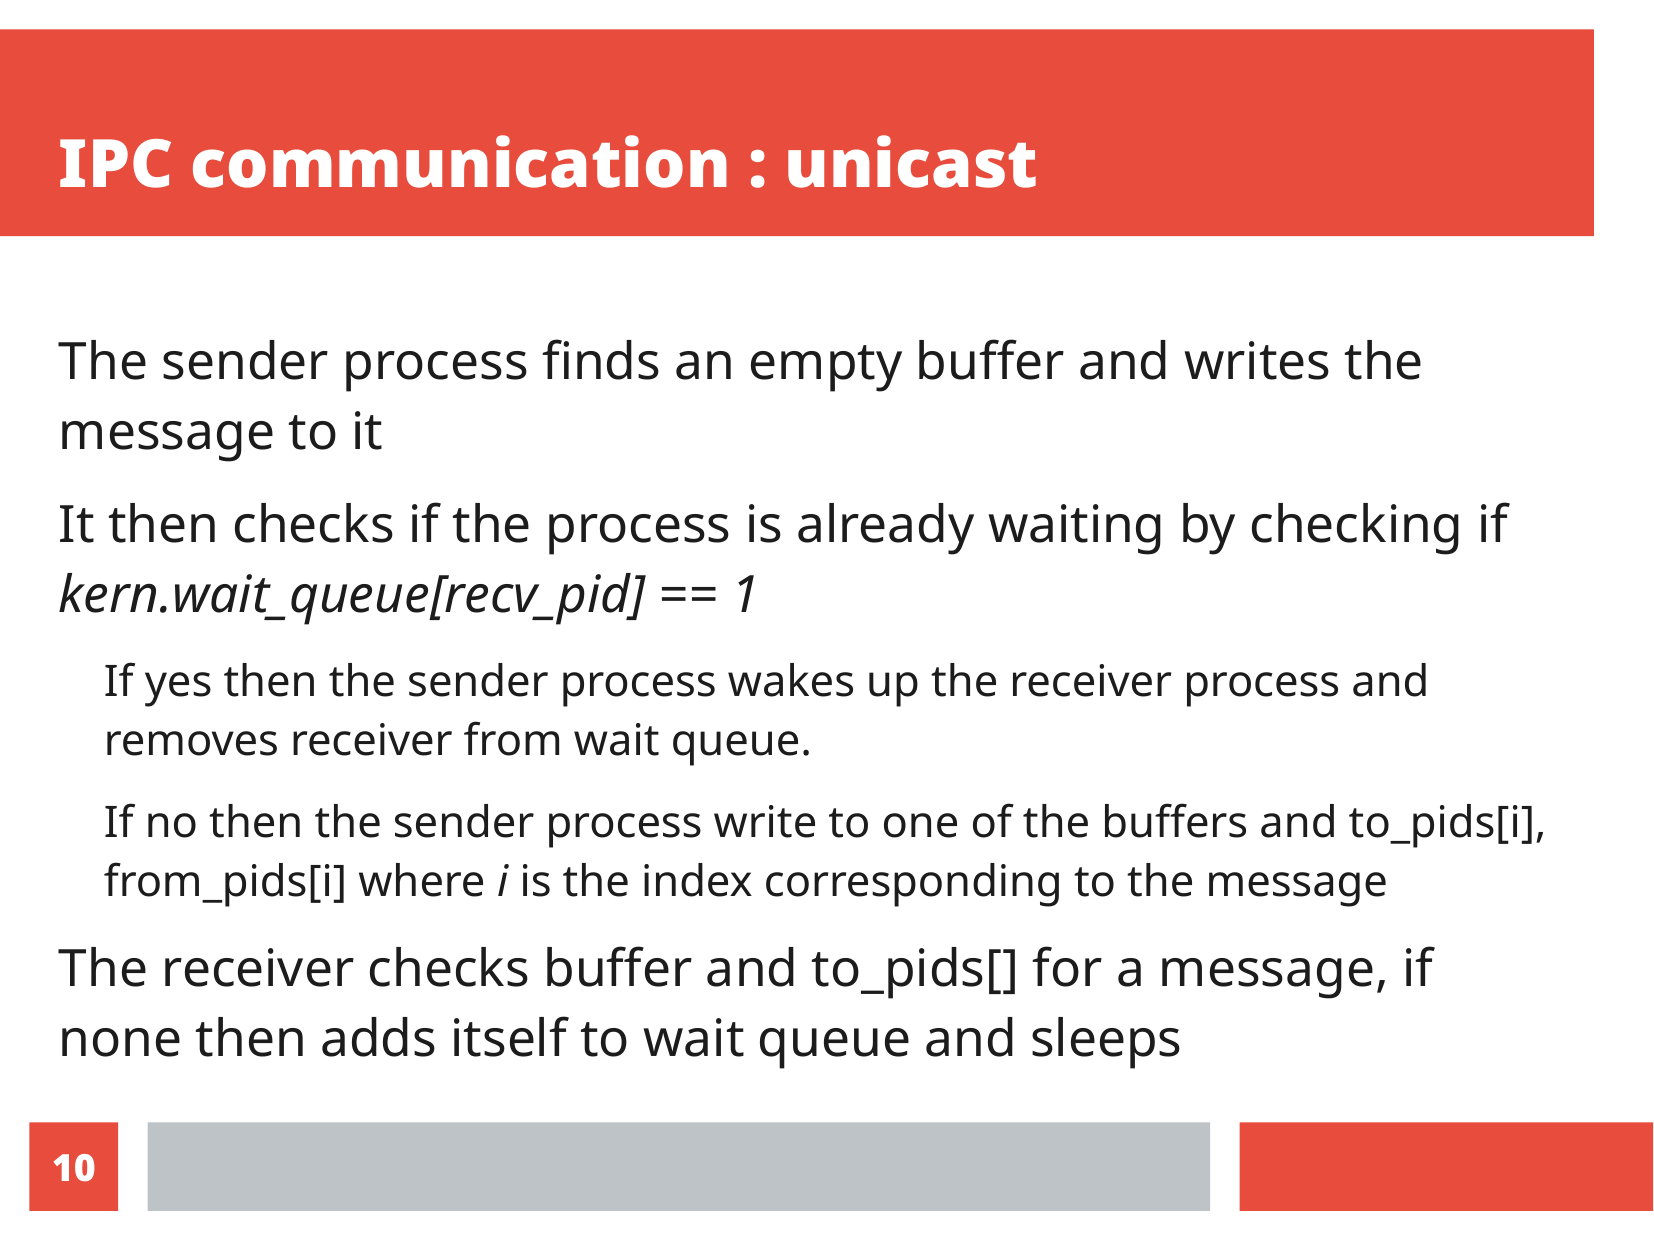

# IPC communication : unicast
The sender process finds an empty buffer and writes the message to it
It then checks if the process is already waiting by checking if kern.wait_queue[recv_pid] == 1
If yes then the sender process wakes up the receiver process and removes receiver from wait queue.
If no then the sender process write to one of the buffers and to_pids[i], from_pids[i] where i is the index corresponding to the message
The receiver checks buffer and to_pids[] for a message, if none then adds itself to wait queue and sleeps
10